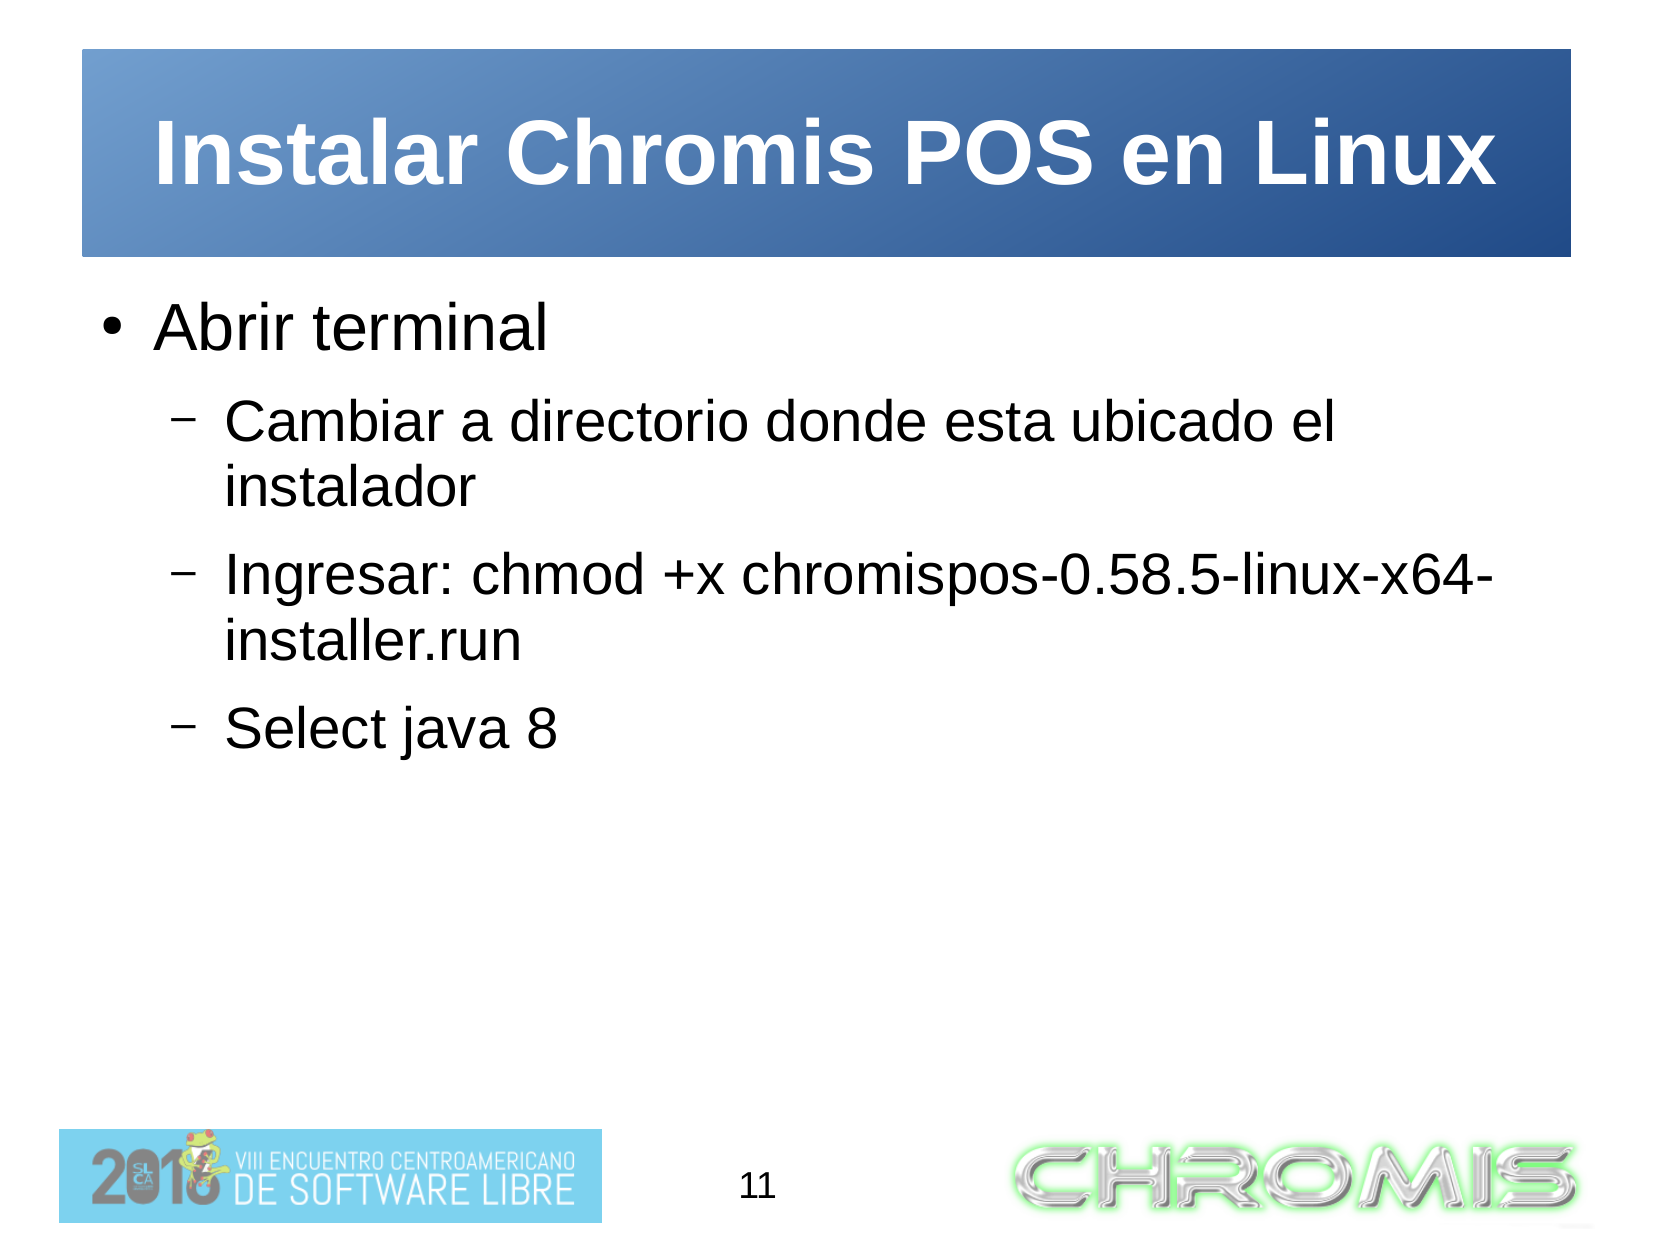

# Instalar Chromis POS en Linux
Abrir terminal
Cambiar a directorio donde esta ubicado el instalador
Ingresar: chmod +x chromispos-0.58.5-linux-x64-installer.run
Select java 8